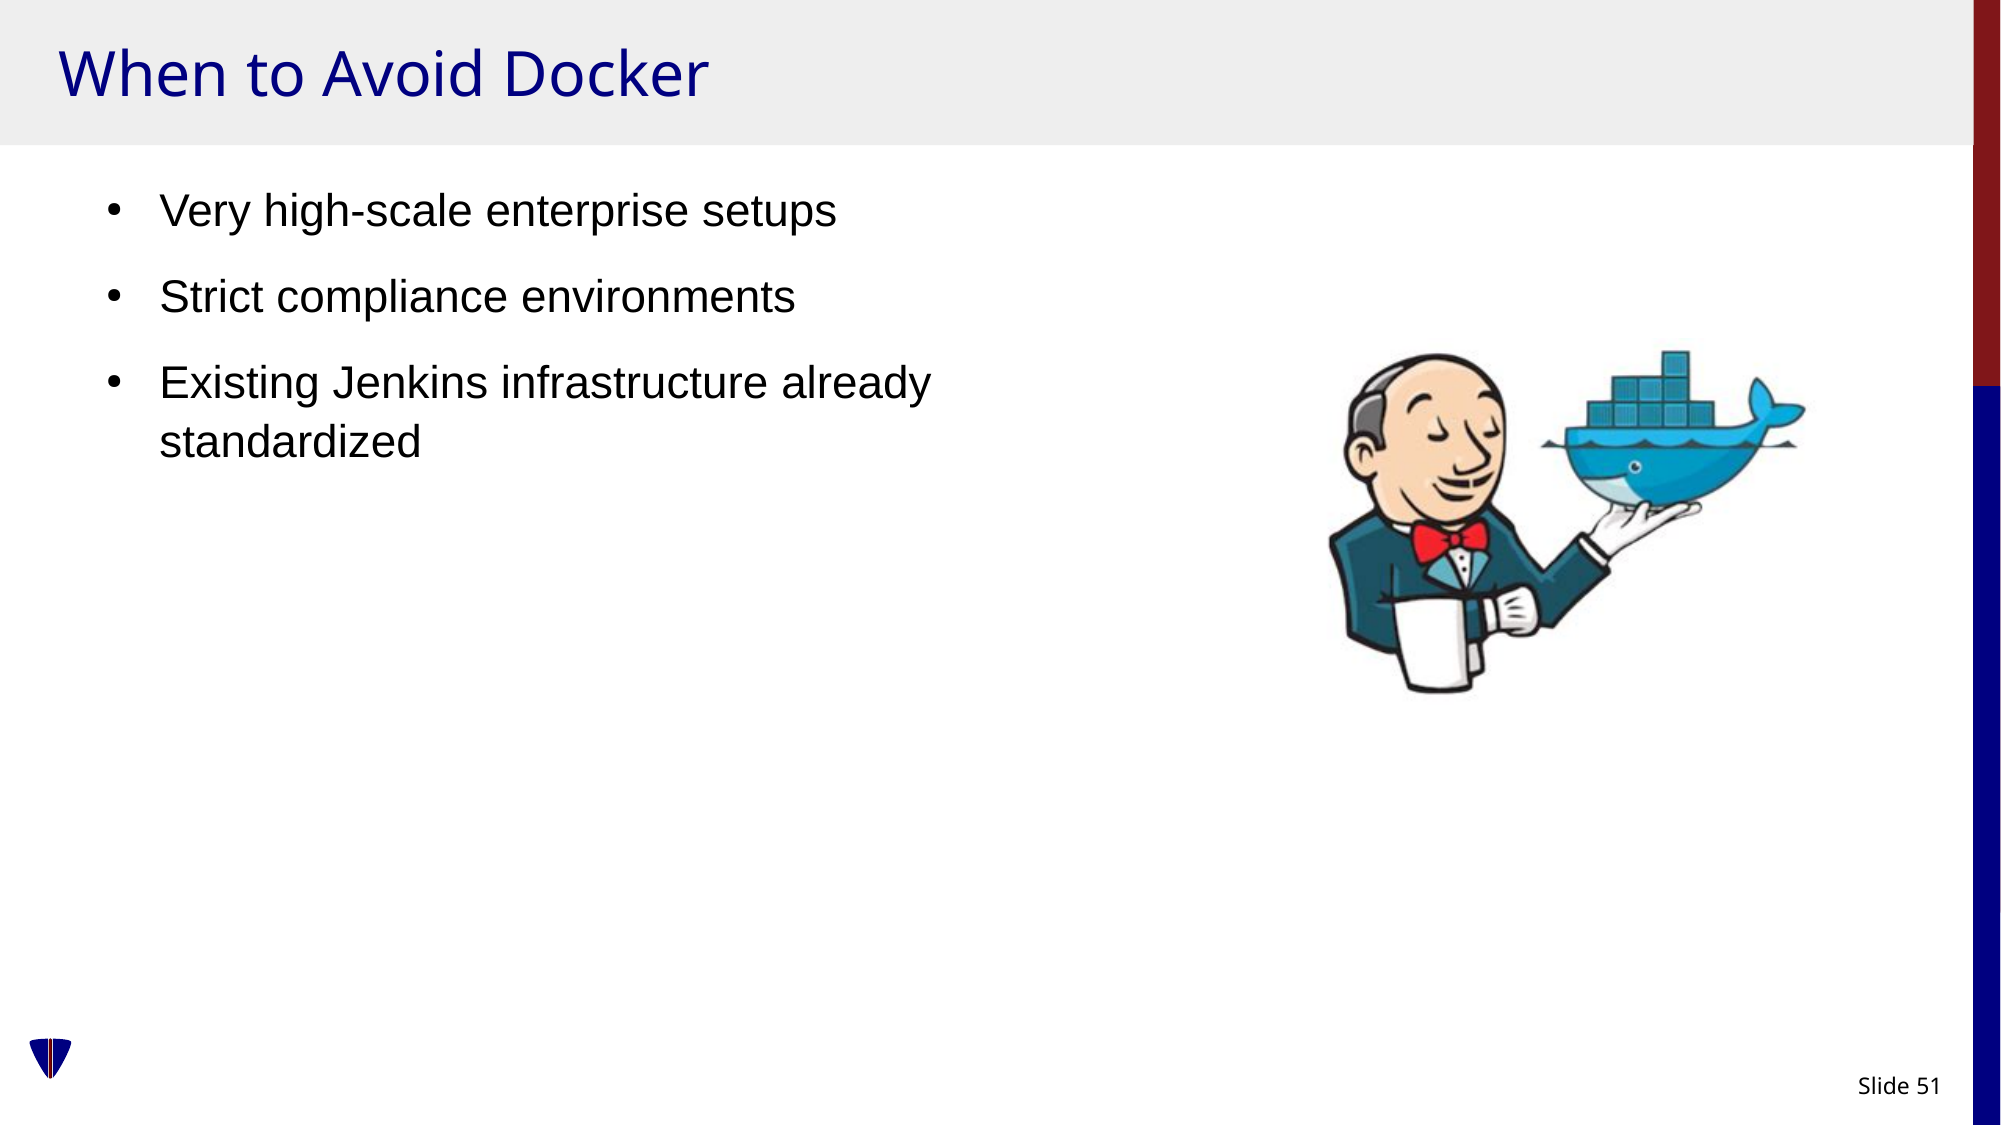

# When to Avoid Docker
Very high-scale enterprise setups
Strict compliance environments
Existing Jenkins infrastructure already standardized